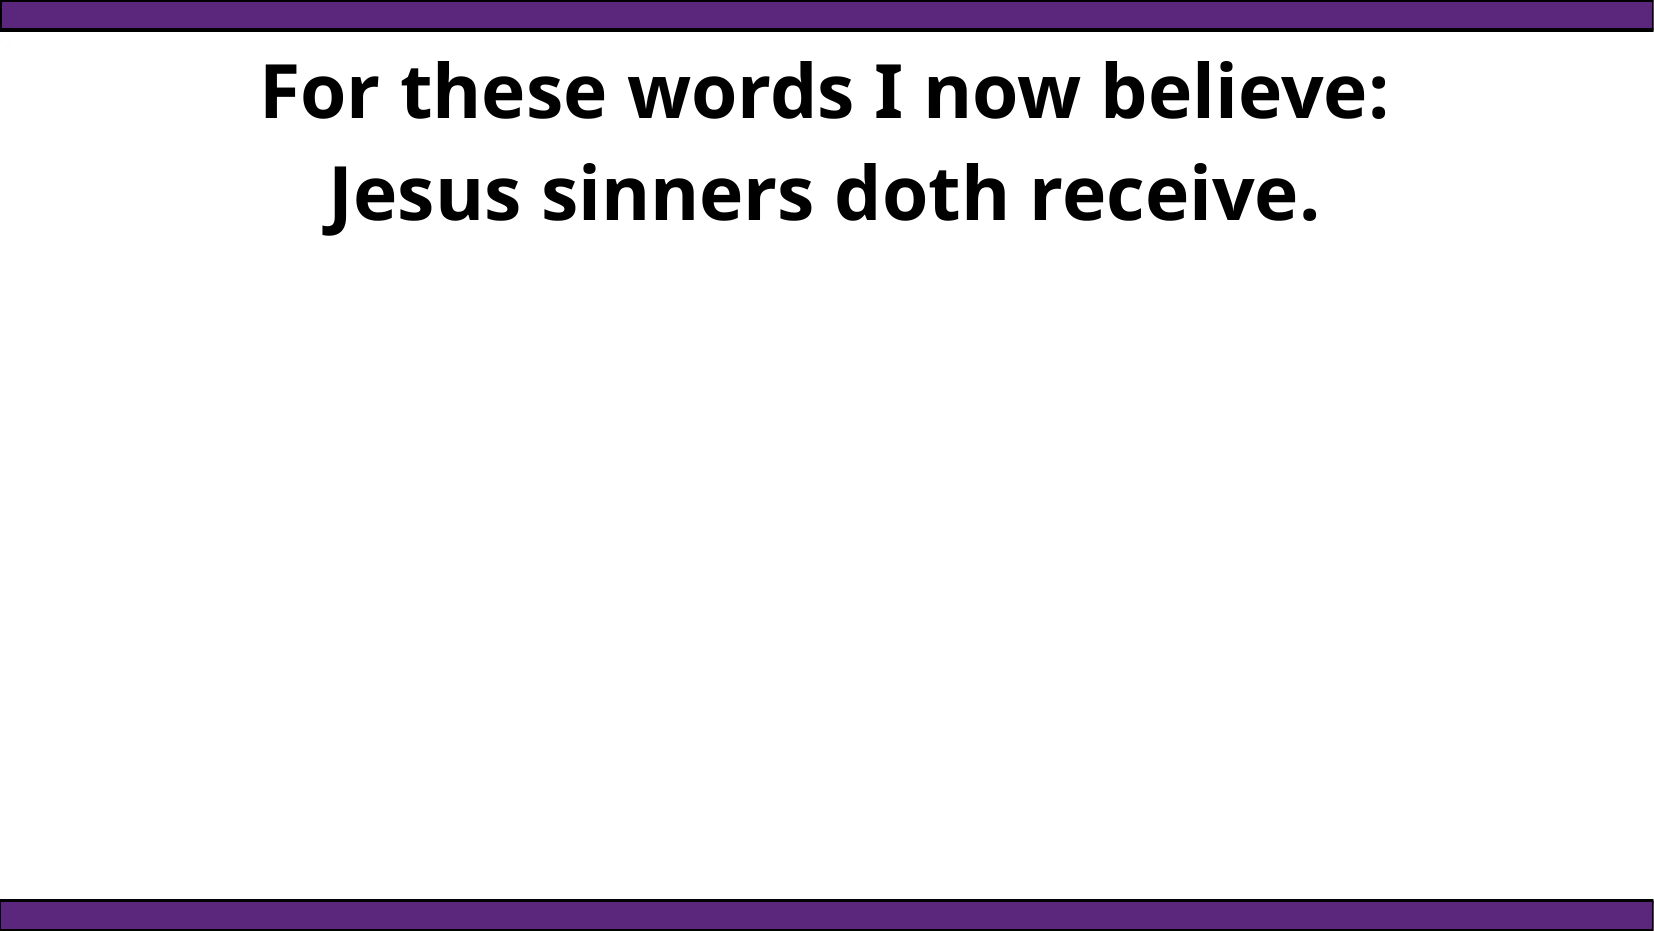

For these words I now believe:
Jesus sinners doth receive.